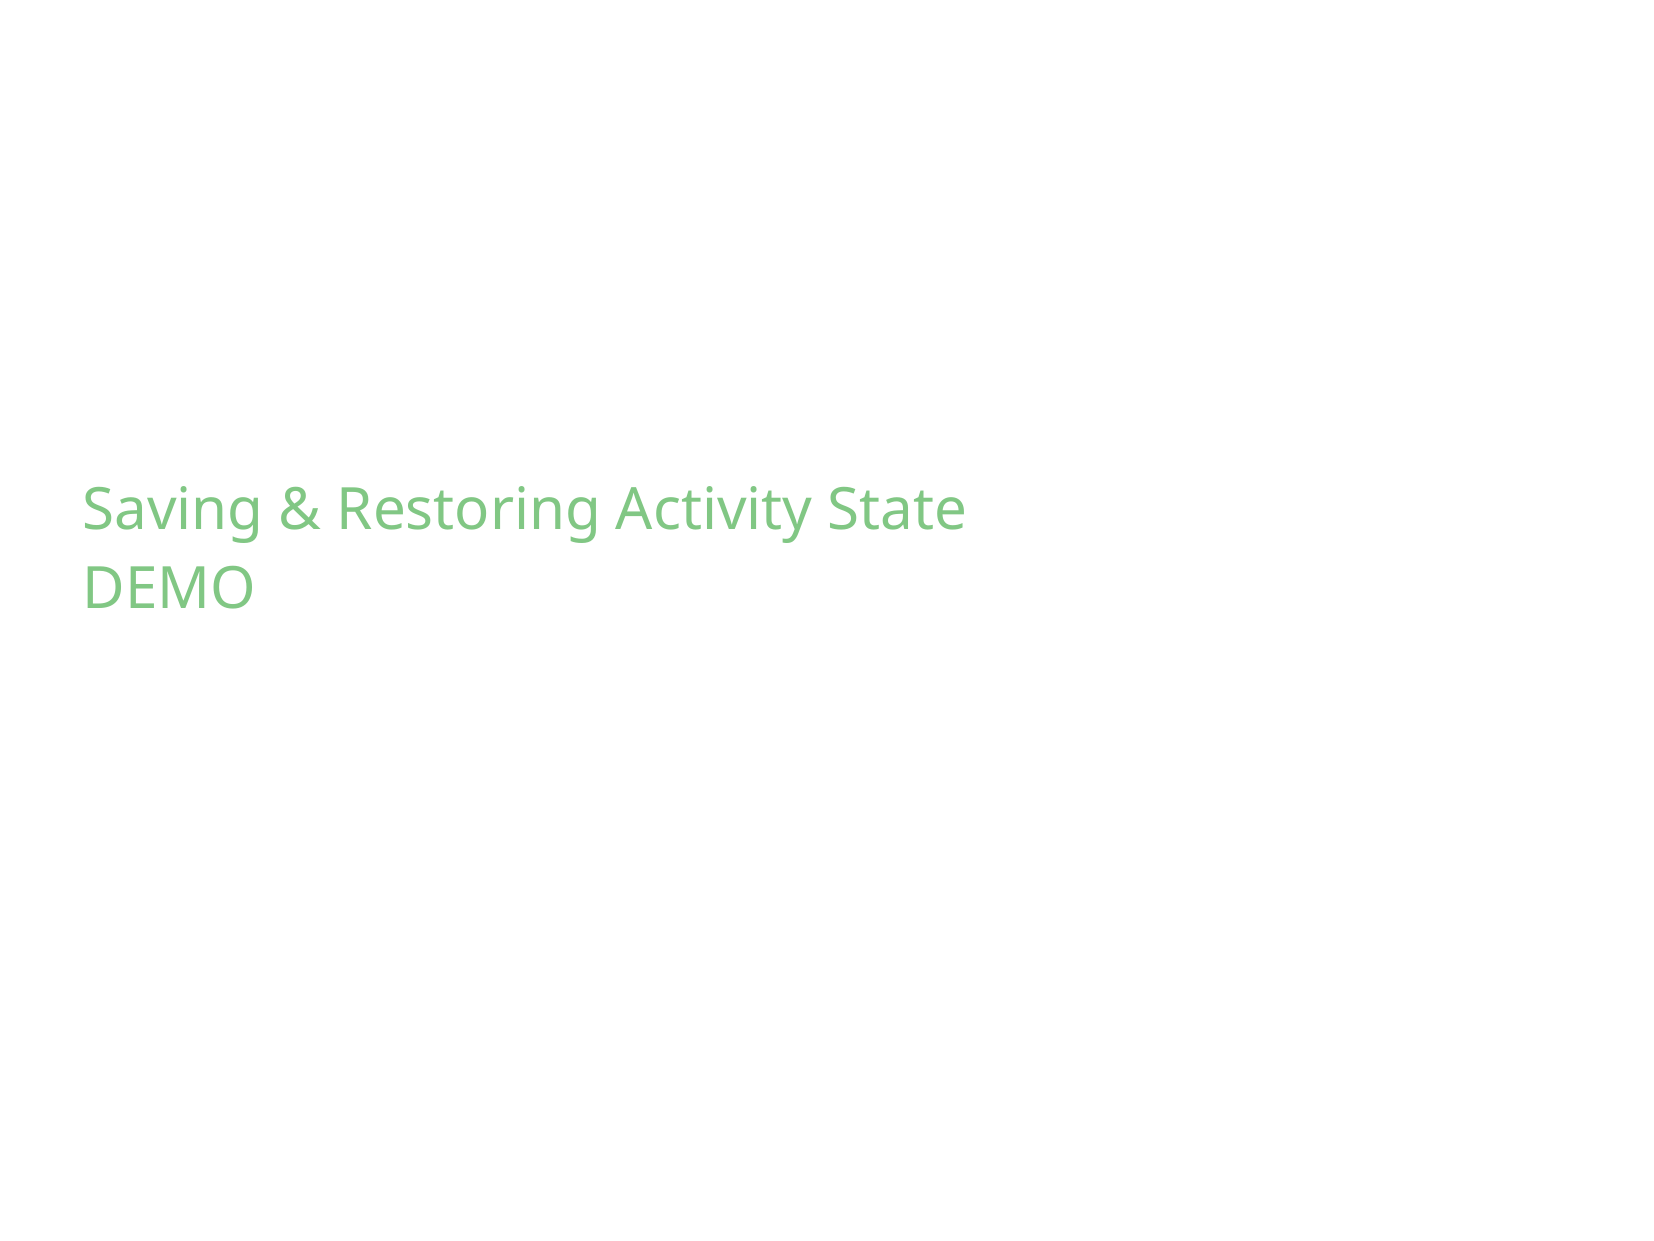

# Saving & Restoring Activity State DEMO